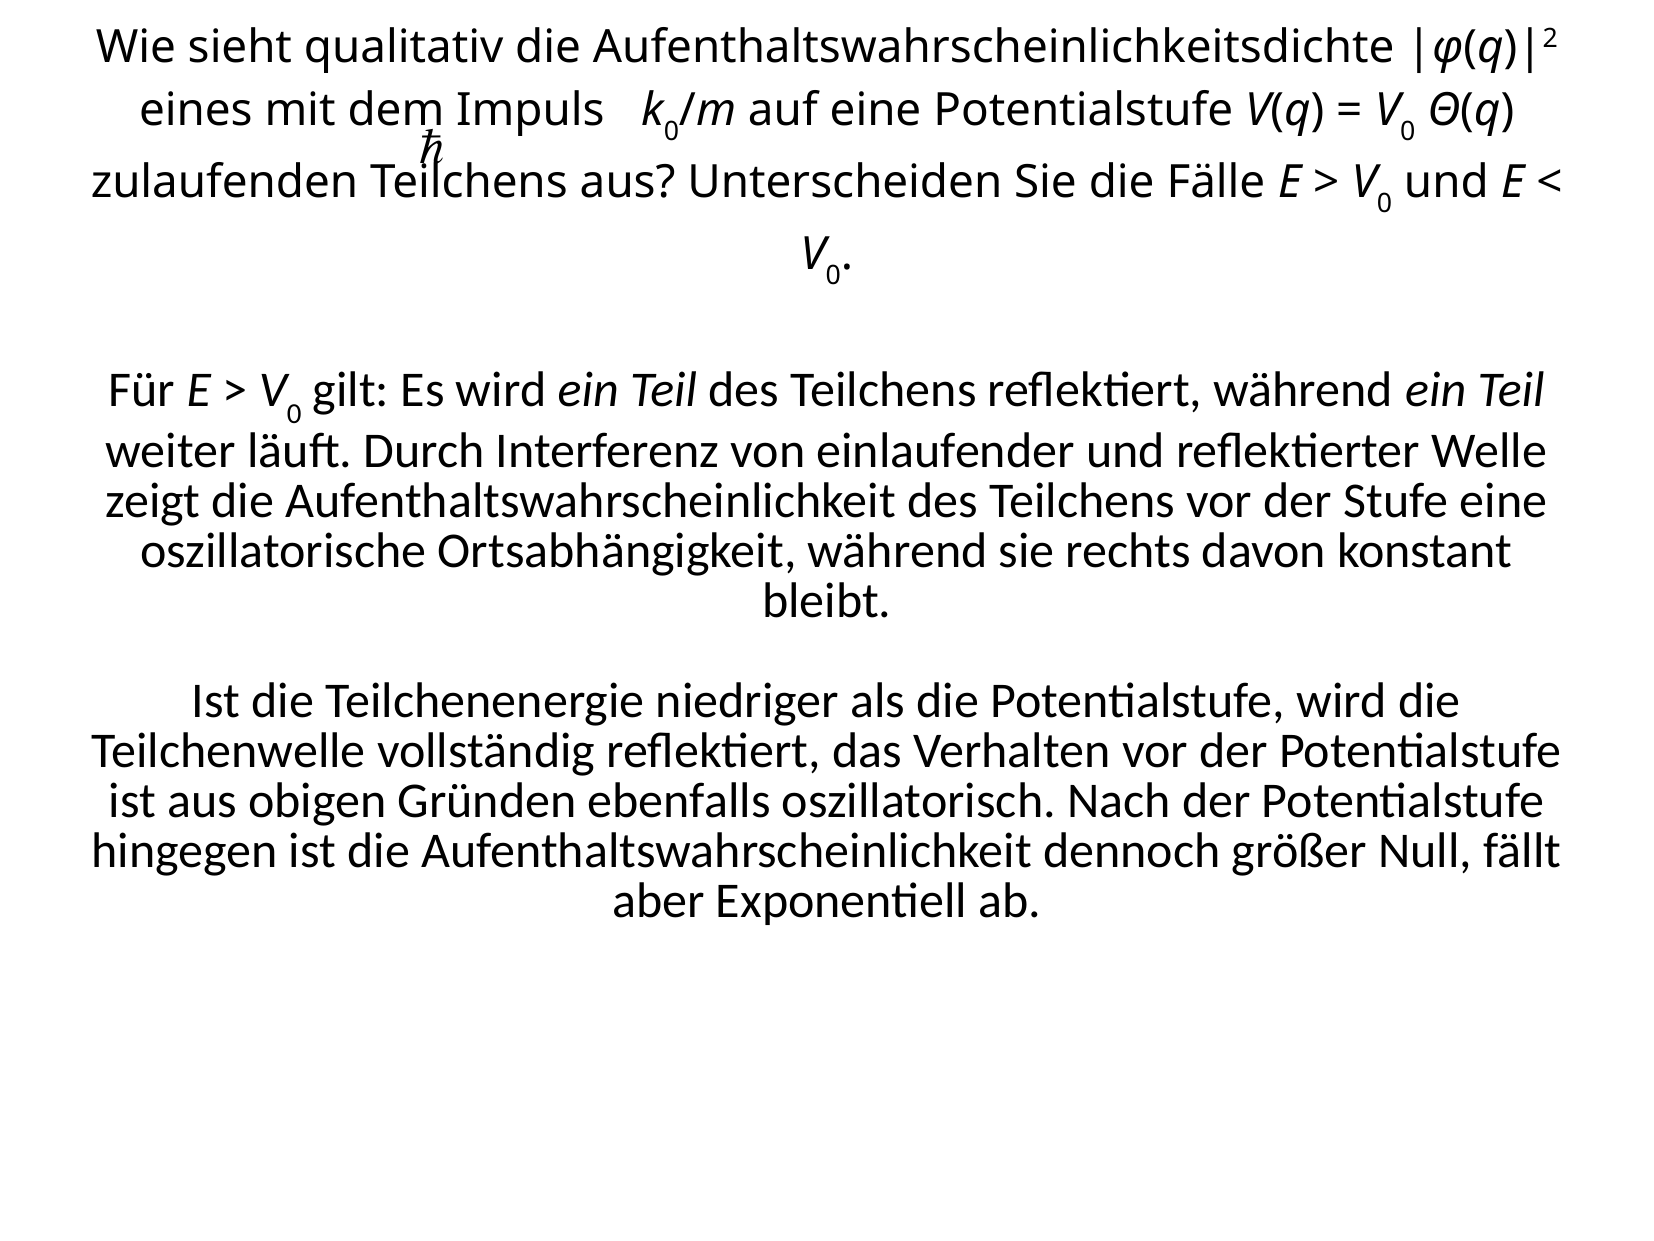

# Wie sieht qualitativ die Aufenthaltswahrscheinlichkeitsdichte |φ(q)|2 eines mit dem Impuls k0/m auf eine Potentialstufe V(q) = V0 Θ(q) zulaufenden Teilchens aus? Unterscheiden Sie die Fälle E > V0 und E < V0.
Für E > V0 gilt: Es wird ein Teil des Teilchens reflektiert, während ein Teil weiter läuft. Durch Interferenz von einlaufender und reflektierter Welle zeigt die Aufenthaltswahrscheinlichkeit des Teilchens vor der Stufe eine oszillatorische Ortsabhängigkeit, während sie rechts davon konstant bleibt.
Ist die Teilchenenergie niedriger als die Potentialstufe, wird die Teilchenwelle vollständig reflektiert, das Verhalten vor der Potentialstufe ist aus obigen Gründen ebenfalls oszillatorisch. Nach der Potentialstufe hingegen ist die Aufenthaltswahrscheinlichkeit dennoch größer Null, fällt aber Exponentiell ab.